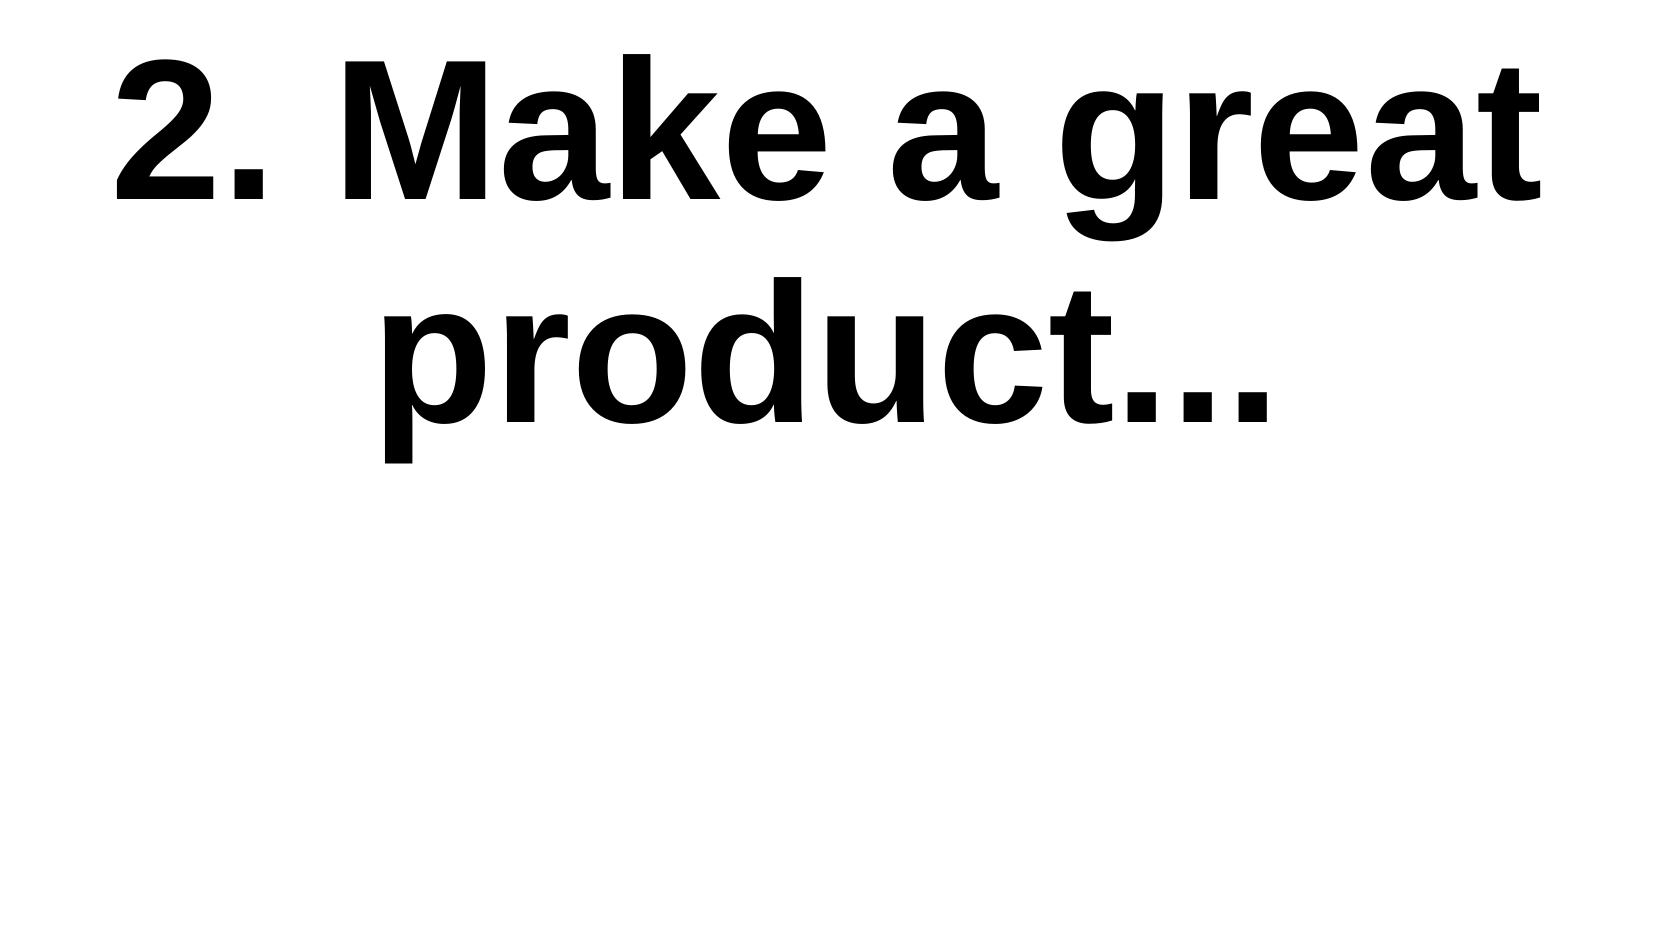

# 2. Make a great product...
for business customers